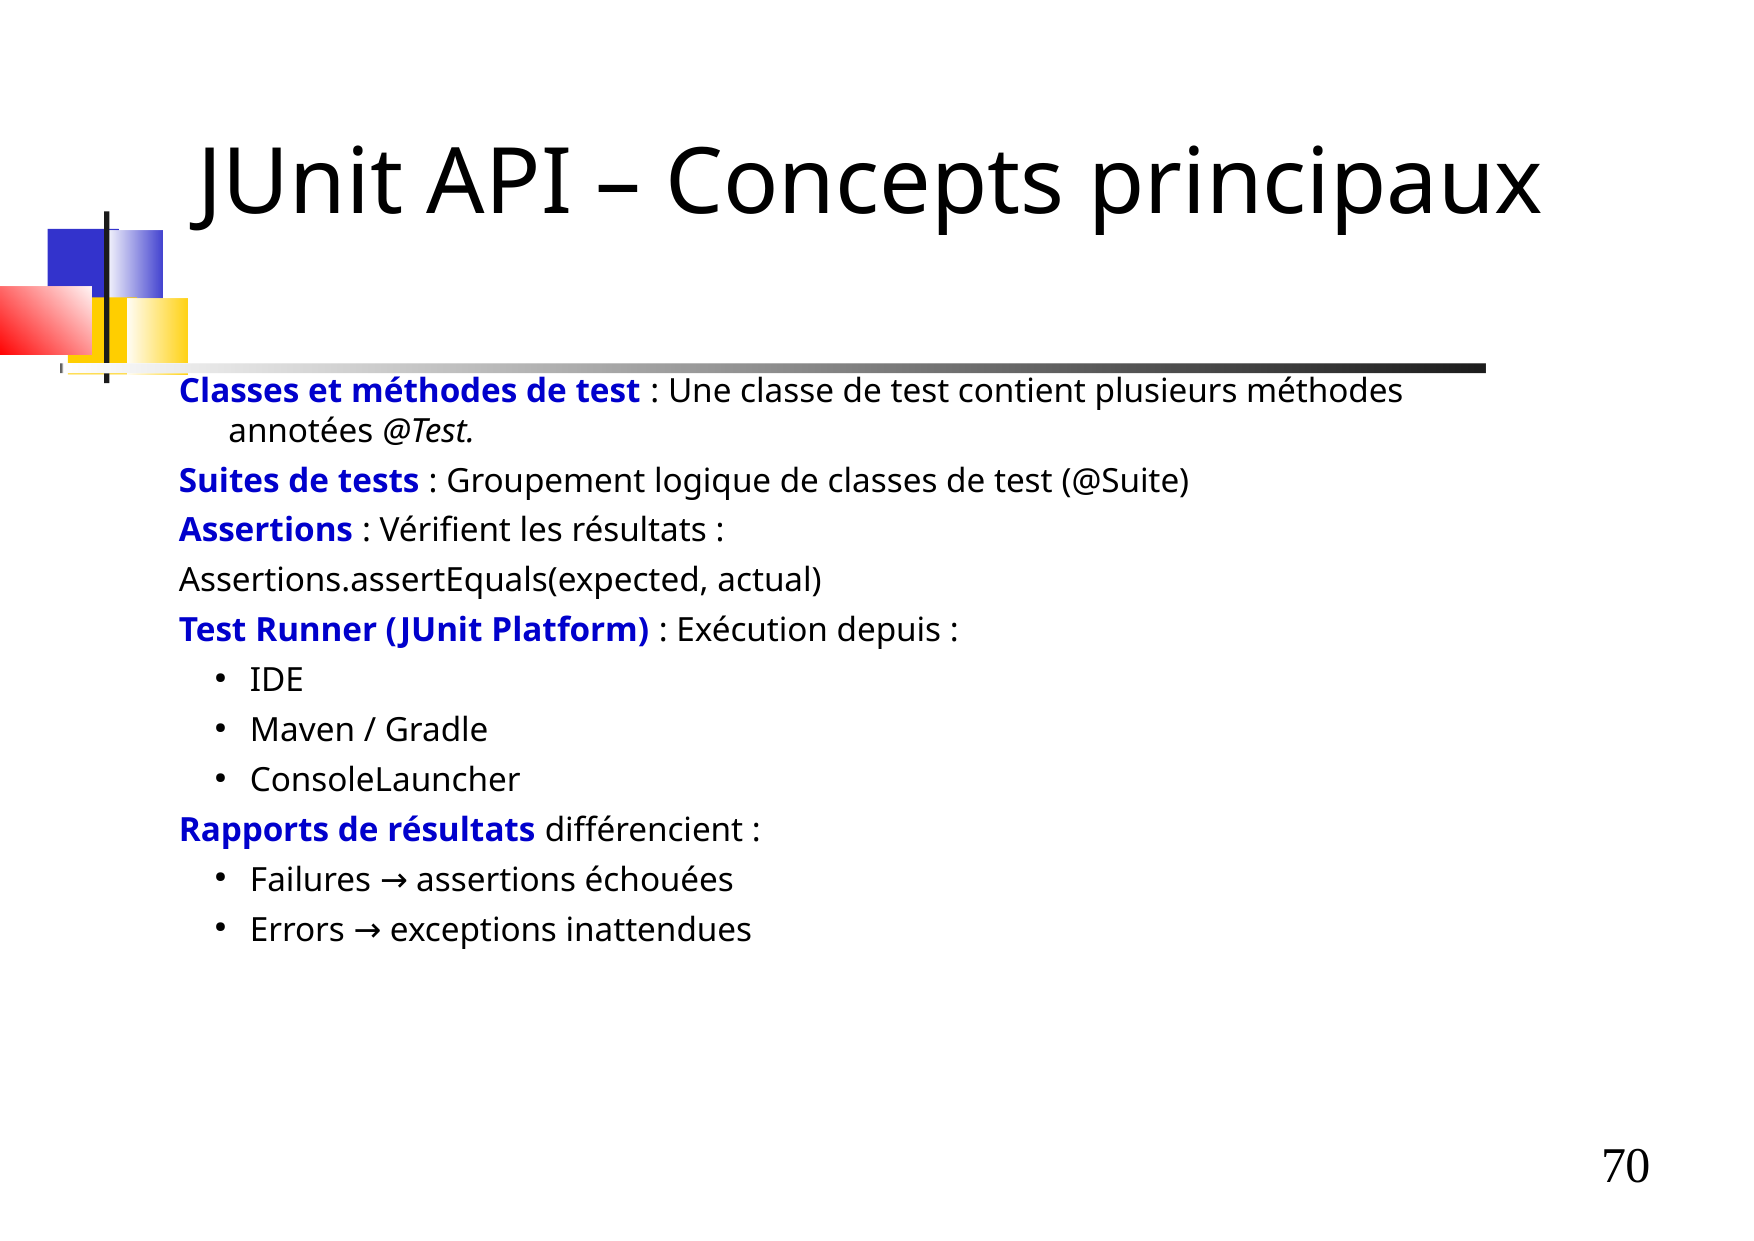

# JUnit API – Concepts principaux
Classes et méthodes de test : Une classe de test contient plusieurs méthodes annotées @Test.
Suites de tests : Groupement logique de classes de test (@Suite)
Assertions : Vérifient les résultats :
Assertions.assertEquals(expected, actual)
Test Runner (JUnit Platform) : Exécution depuis :
IDE
Maven / Gradle
ConsoleLauncher
Rapports de résultats différencient :
Failures → assertions échouées
Errors → exceptions inattendues
70